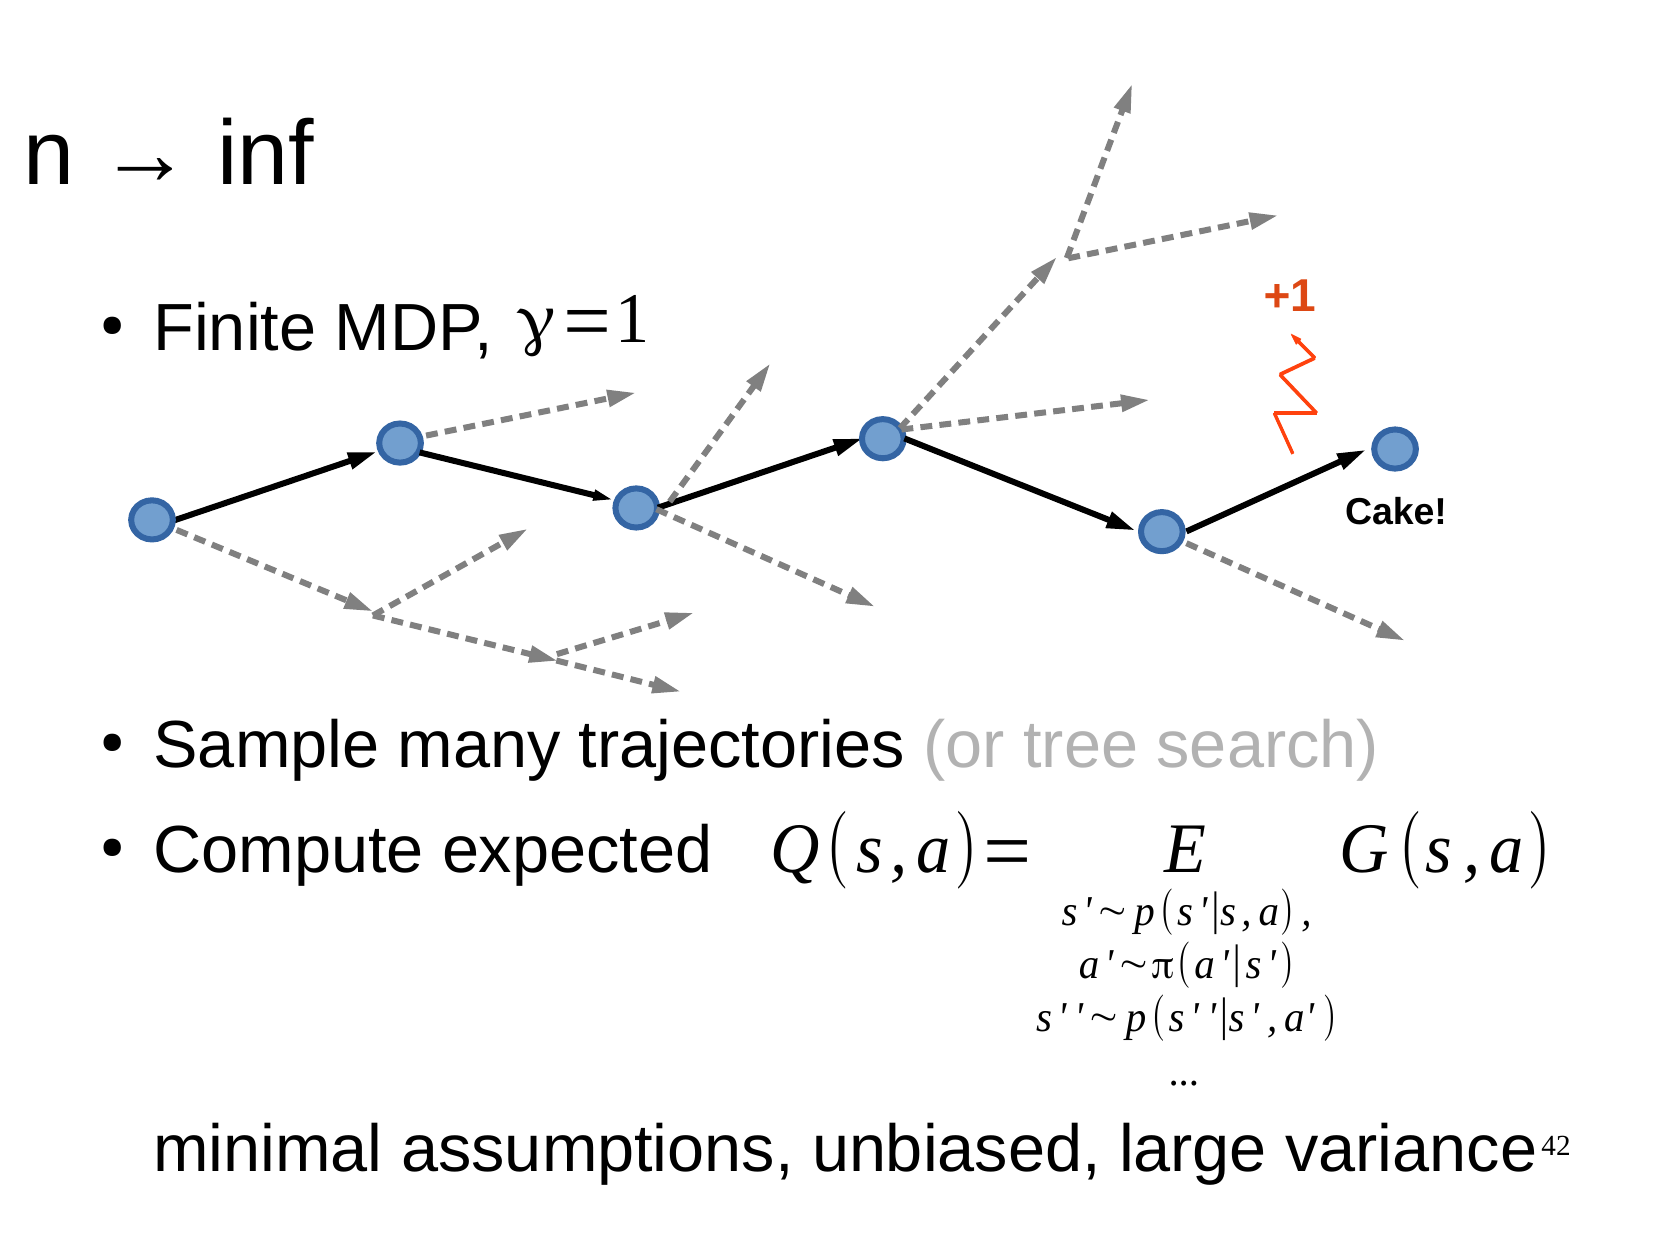

# n → inf
+1
Finite MDP,
Sample many trajectories (or tree search)
Compute expected
minimal assumptions, unbiased, large variance
Cake!
42